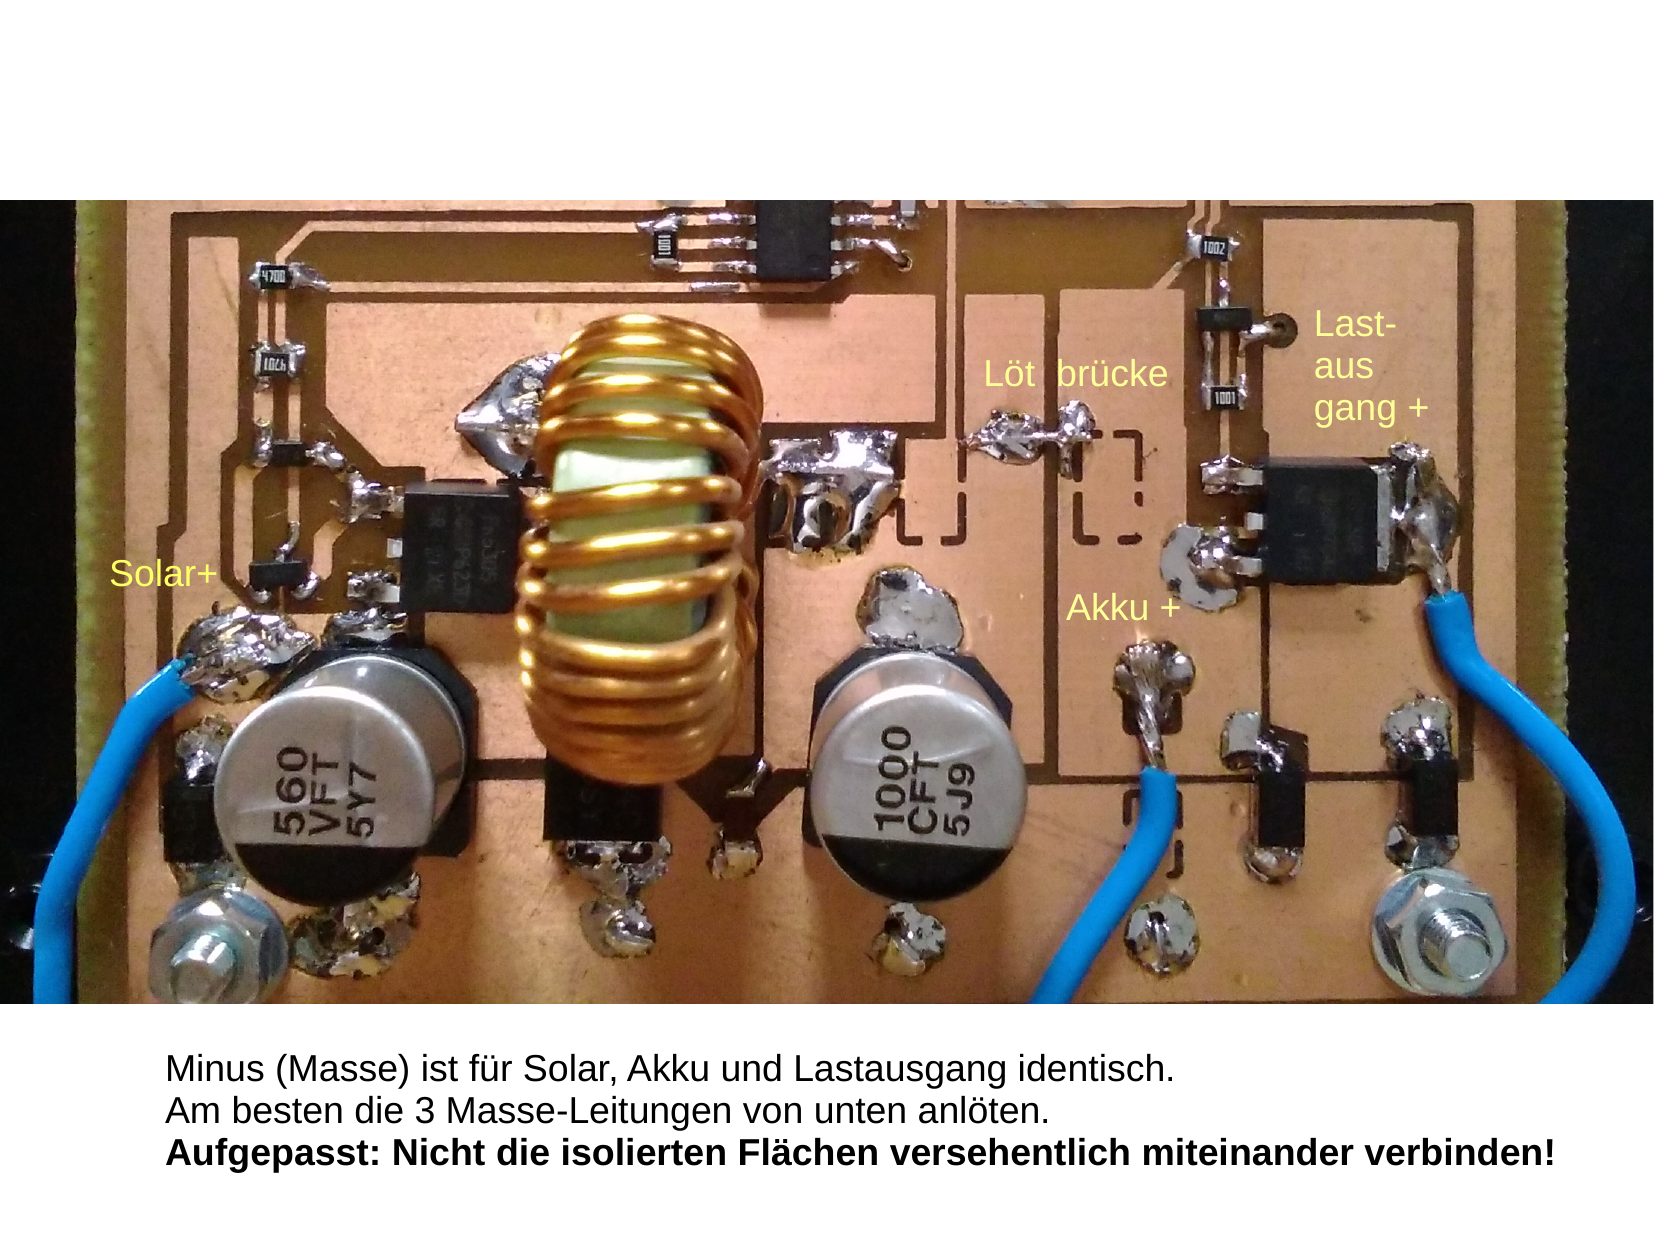

Last-
aus
gang +
Löt brücke
Solar+
Akku +
Minus (Masse) ist für Solar, Akku und Lastausgang identisch.
Am besten die 3 Masse-Leitungen von unten anlöten.
Aufgepasst: Nicht die isolierten Flächen versehentlich miteinander verbinden!